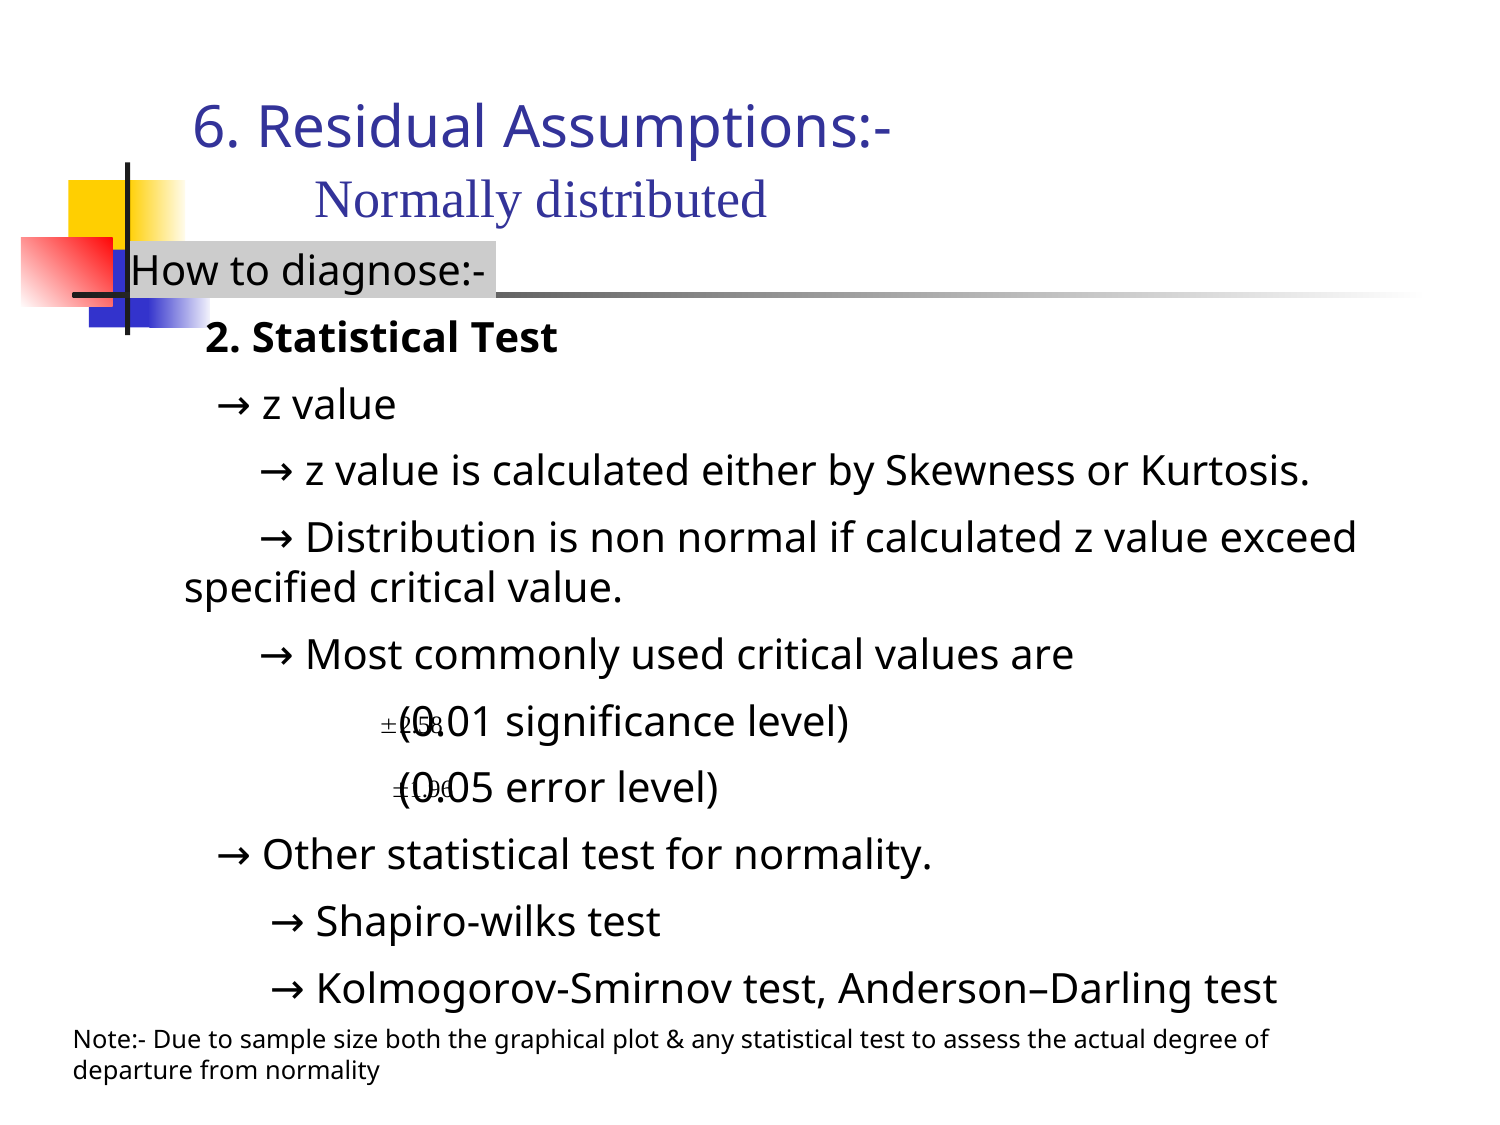

6. Residual Assumptions:-
 Normally distributed
# How to diagnose:-
 2. Statistical Test
 → z value
 → z value is calculated either by Skewness or Kurtosis.
 → Distribution is non normal if calculated z value exceed specified critical value.
 → Most commonly used critical values are
 (0.01 significance level)
 (0.05 error level)
 → Other statistical test for normality.
 → Shapiro-wilks test
 → Kolmogorov-Smirnov test, Anderson–Darling test
Note:- Due to sample size both the graphical plot & any statistical test to assess the actual degree of departure from normality